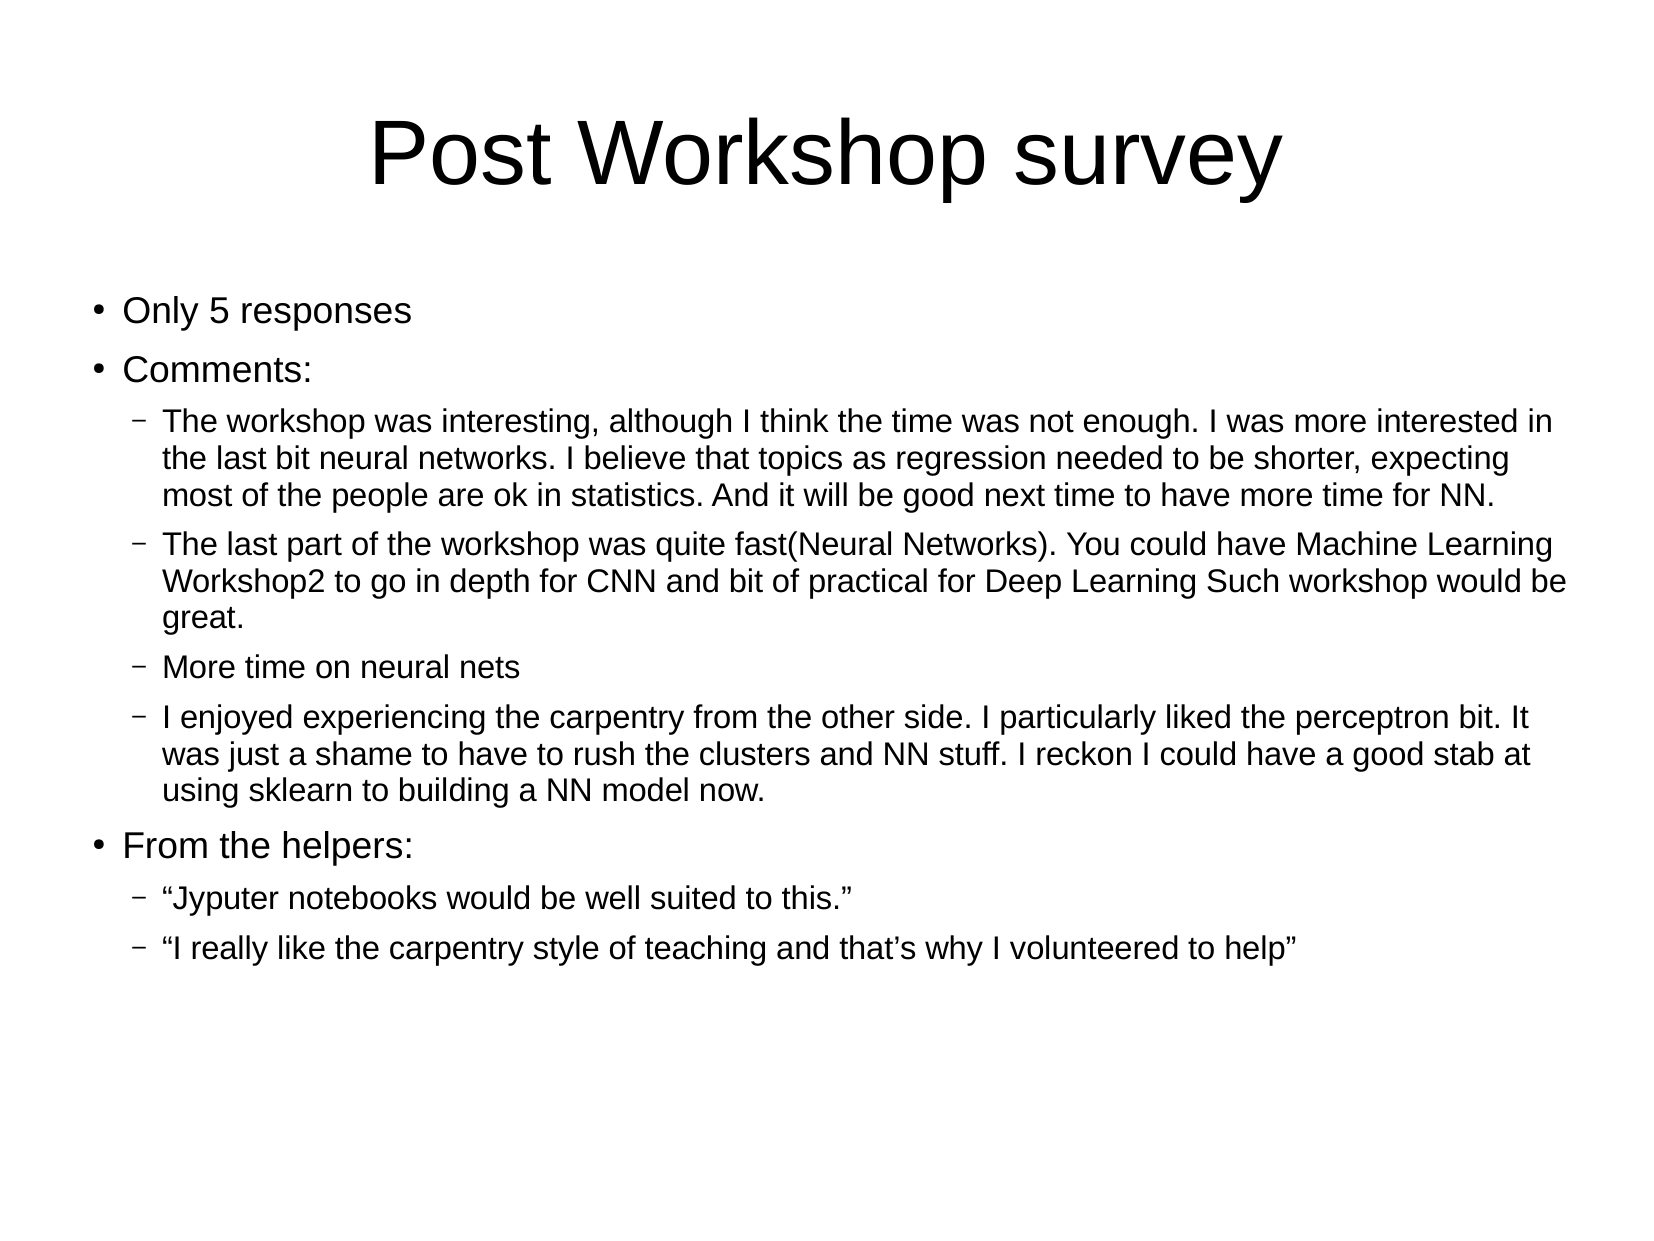

# Post Workshop survey
Only 5 responses
Comments:
The workshop was interesting, although I think the time was not enough. I was more interested in the last bit neural networks. I believe that topics as regression needed to be shorter, expecting most of the people are ok in statistics. And it will be good next time to have more time for NN.
The last part of the workshop was quite fast(Neural Networks). You could have Machine Learning Workshop2 to go in depth for CNN and bit of practical for Deep Learning Such workshop would be great.
More time on neural nets
I enjoyed experiencing the carpentry from the other side. I particularly liked the perceptron bit. It was just a shame to have to rush the clusters and NN stuff. I reckon I could have a good stab at using sklearn to building a NN model now.
From the helpers:
“Jyputer notebooks would be well suited to this.”
“I really like the carpentry style of teaching and that’s why I volunteered to help”